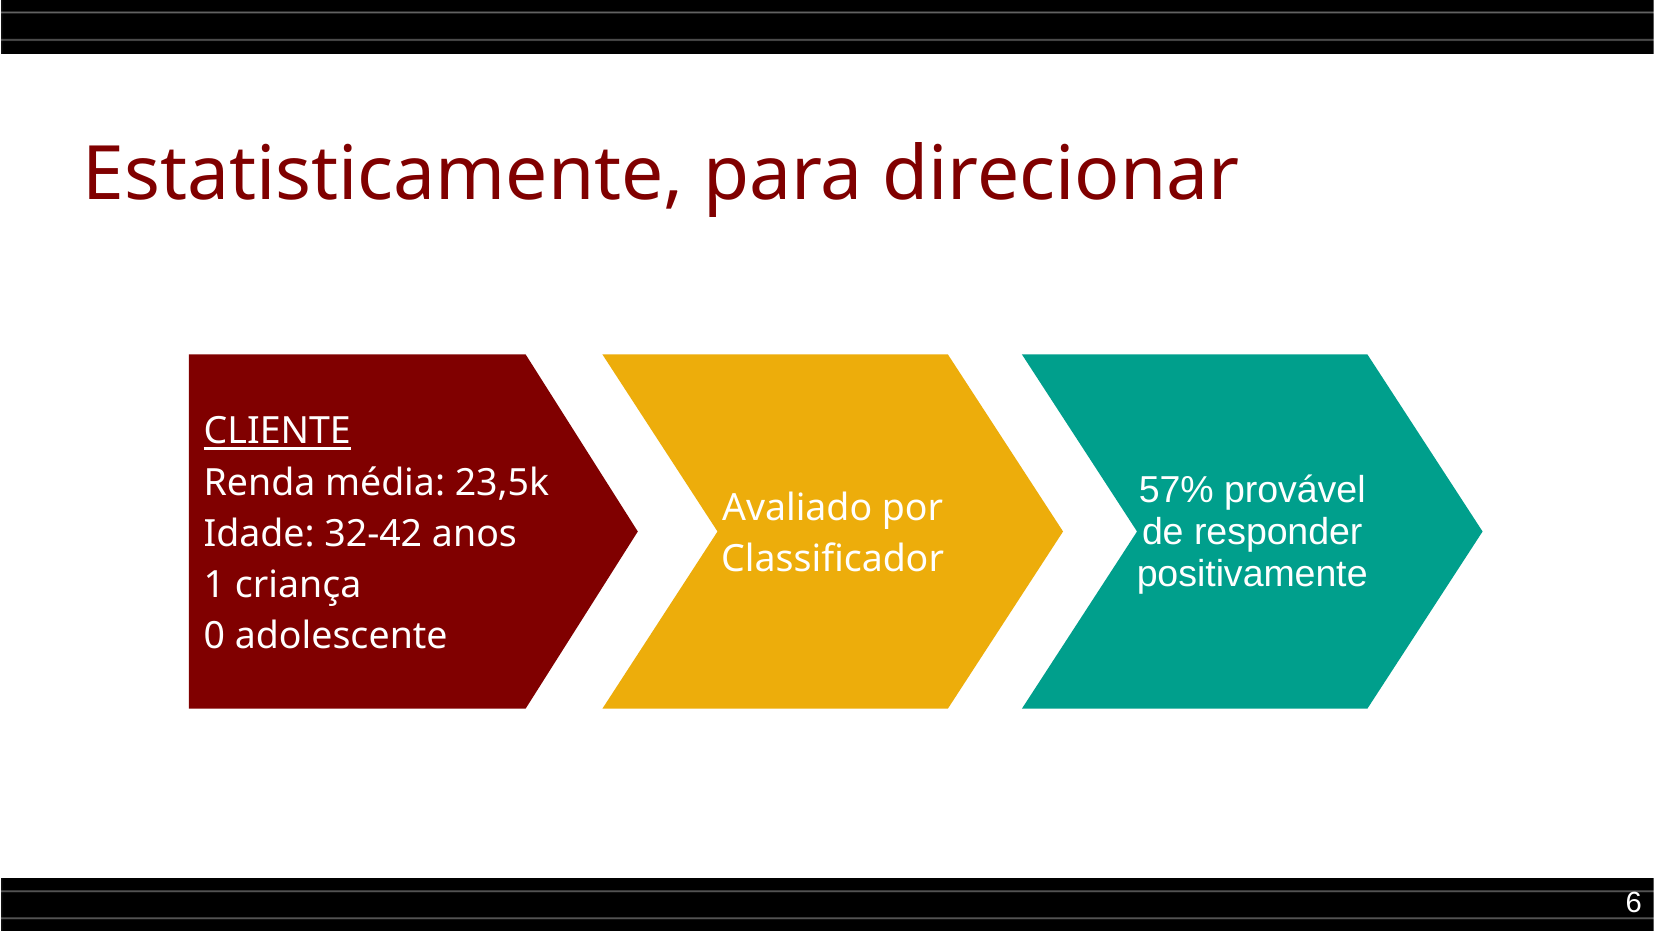

# Estatisticamente, para direcionar
CLIENTE
Renda média: 23,5k
Idade: 32-42 anos
1 criança
0 adolescente
Avaliado por
Classificador
57% provável
de responder
positivamente